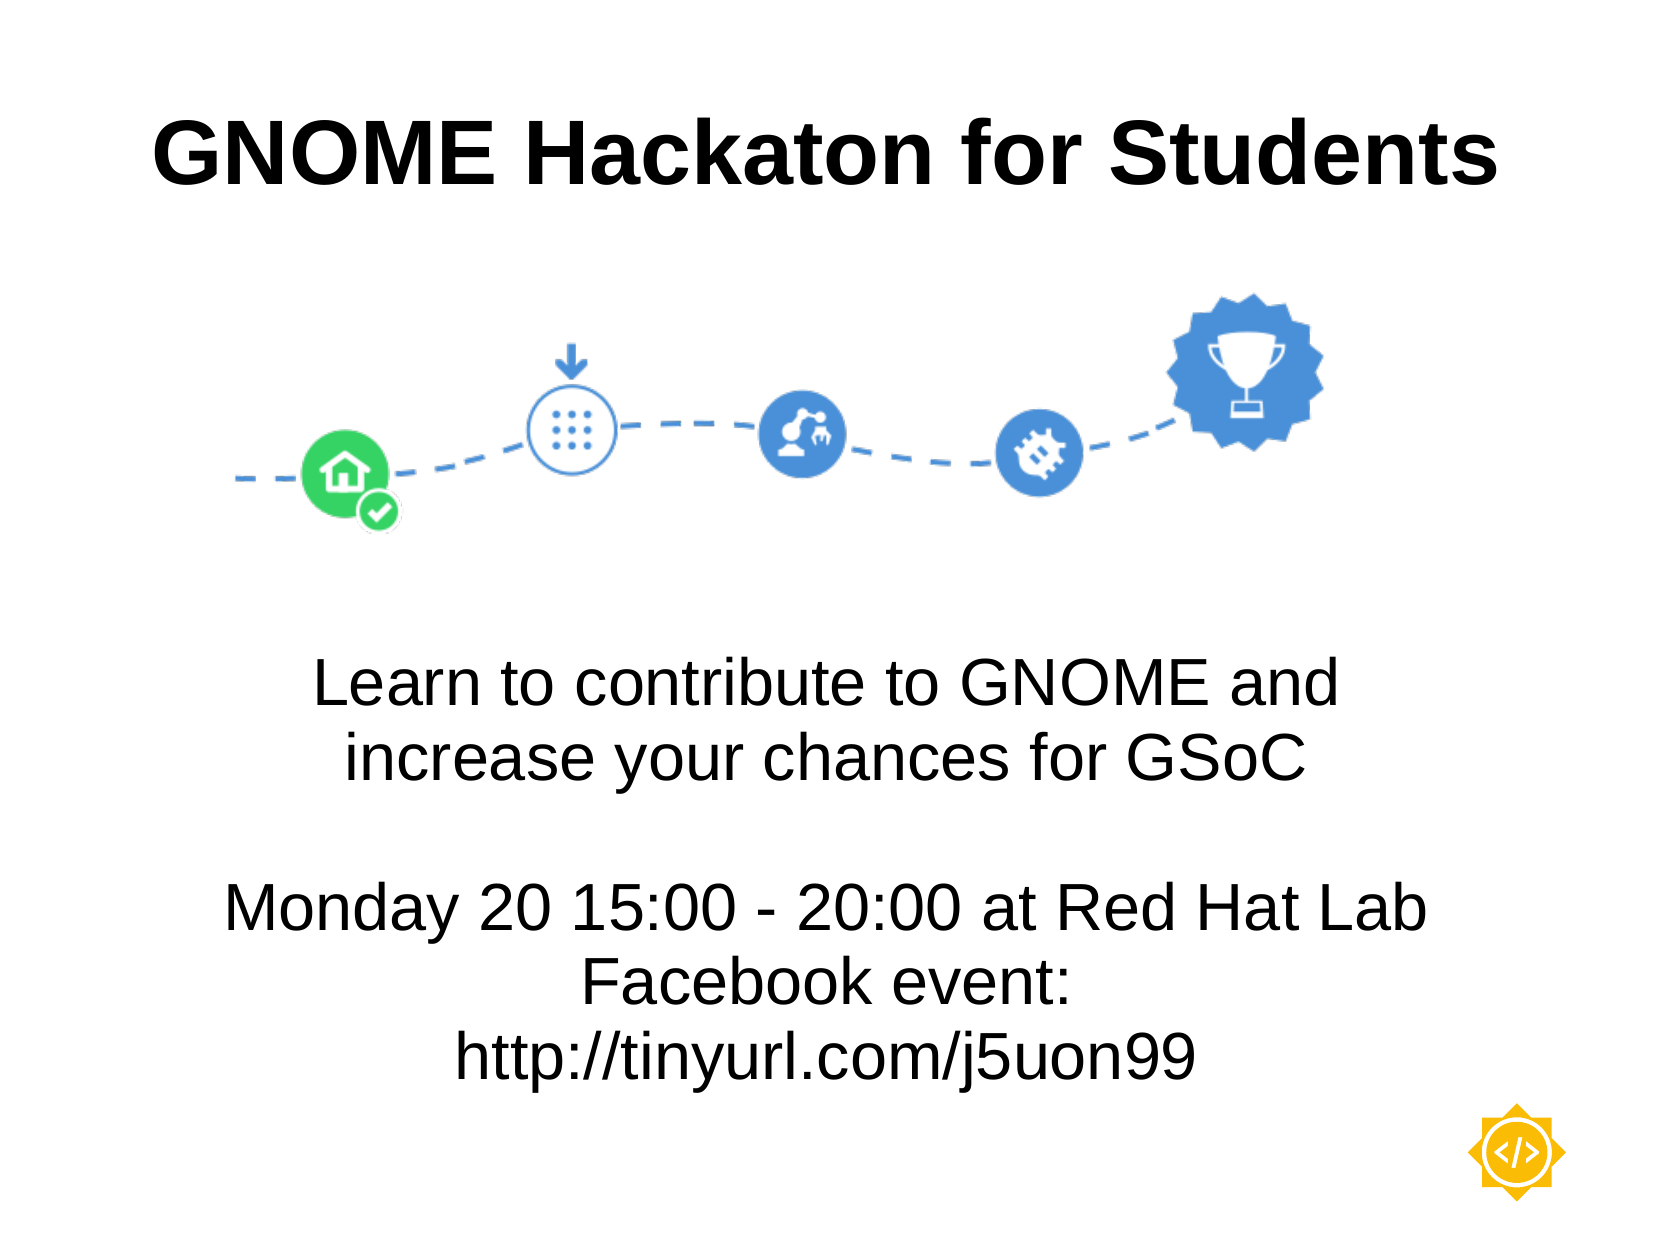

# GNOME Hackaton for Students
Learn to contribute to GNOME and increase your chances for GSoC
Monday 20 15:00 - 20:00 at Red Hat Lab
Facebook event: http://tinyurl.com/j5uon99